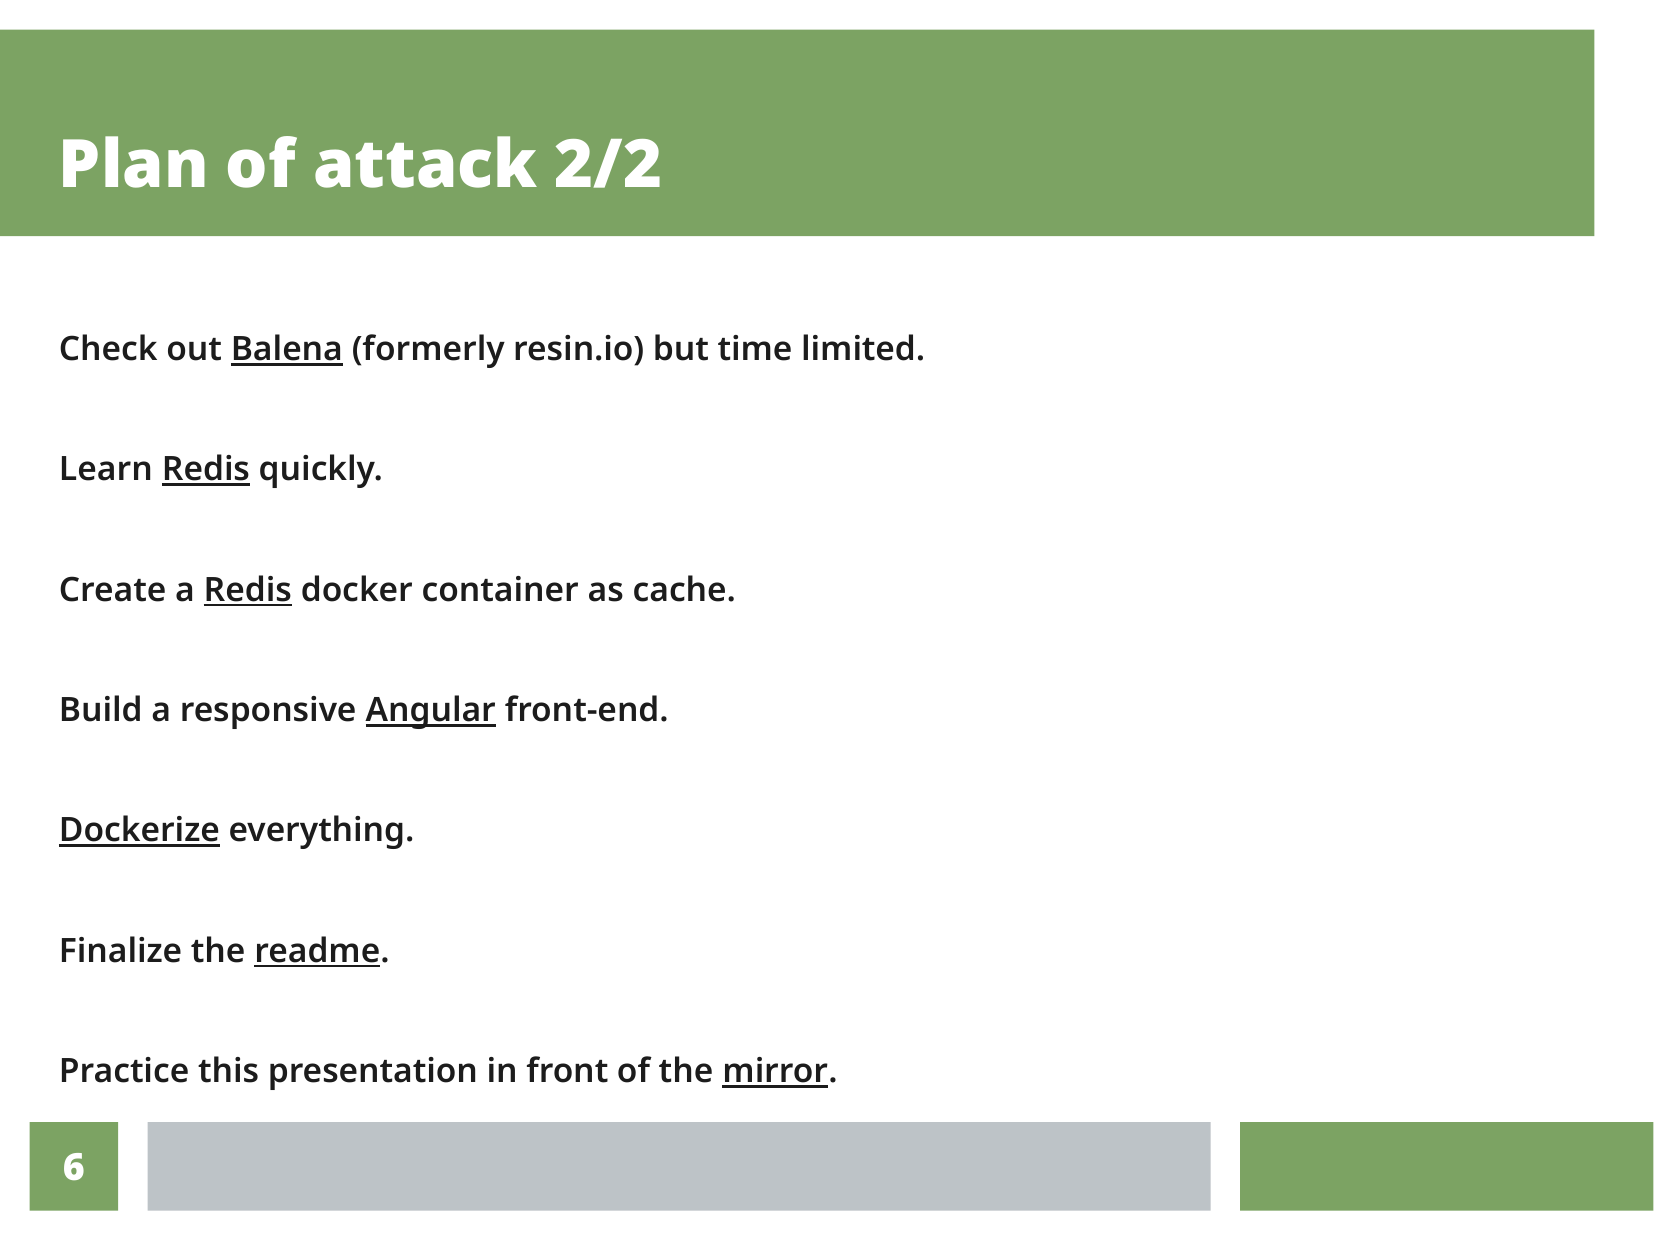

# Plan of attack 2/2
Check out Balena (formerly resin.io) but time limited.
Learn Redis quickly.
Create a Redis docker container as cache.
Build a responsive Angular front-end.
Dockerize everything.
Finalize the readme.
Practice this presentation in front of the mirror.
6